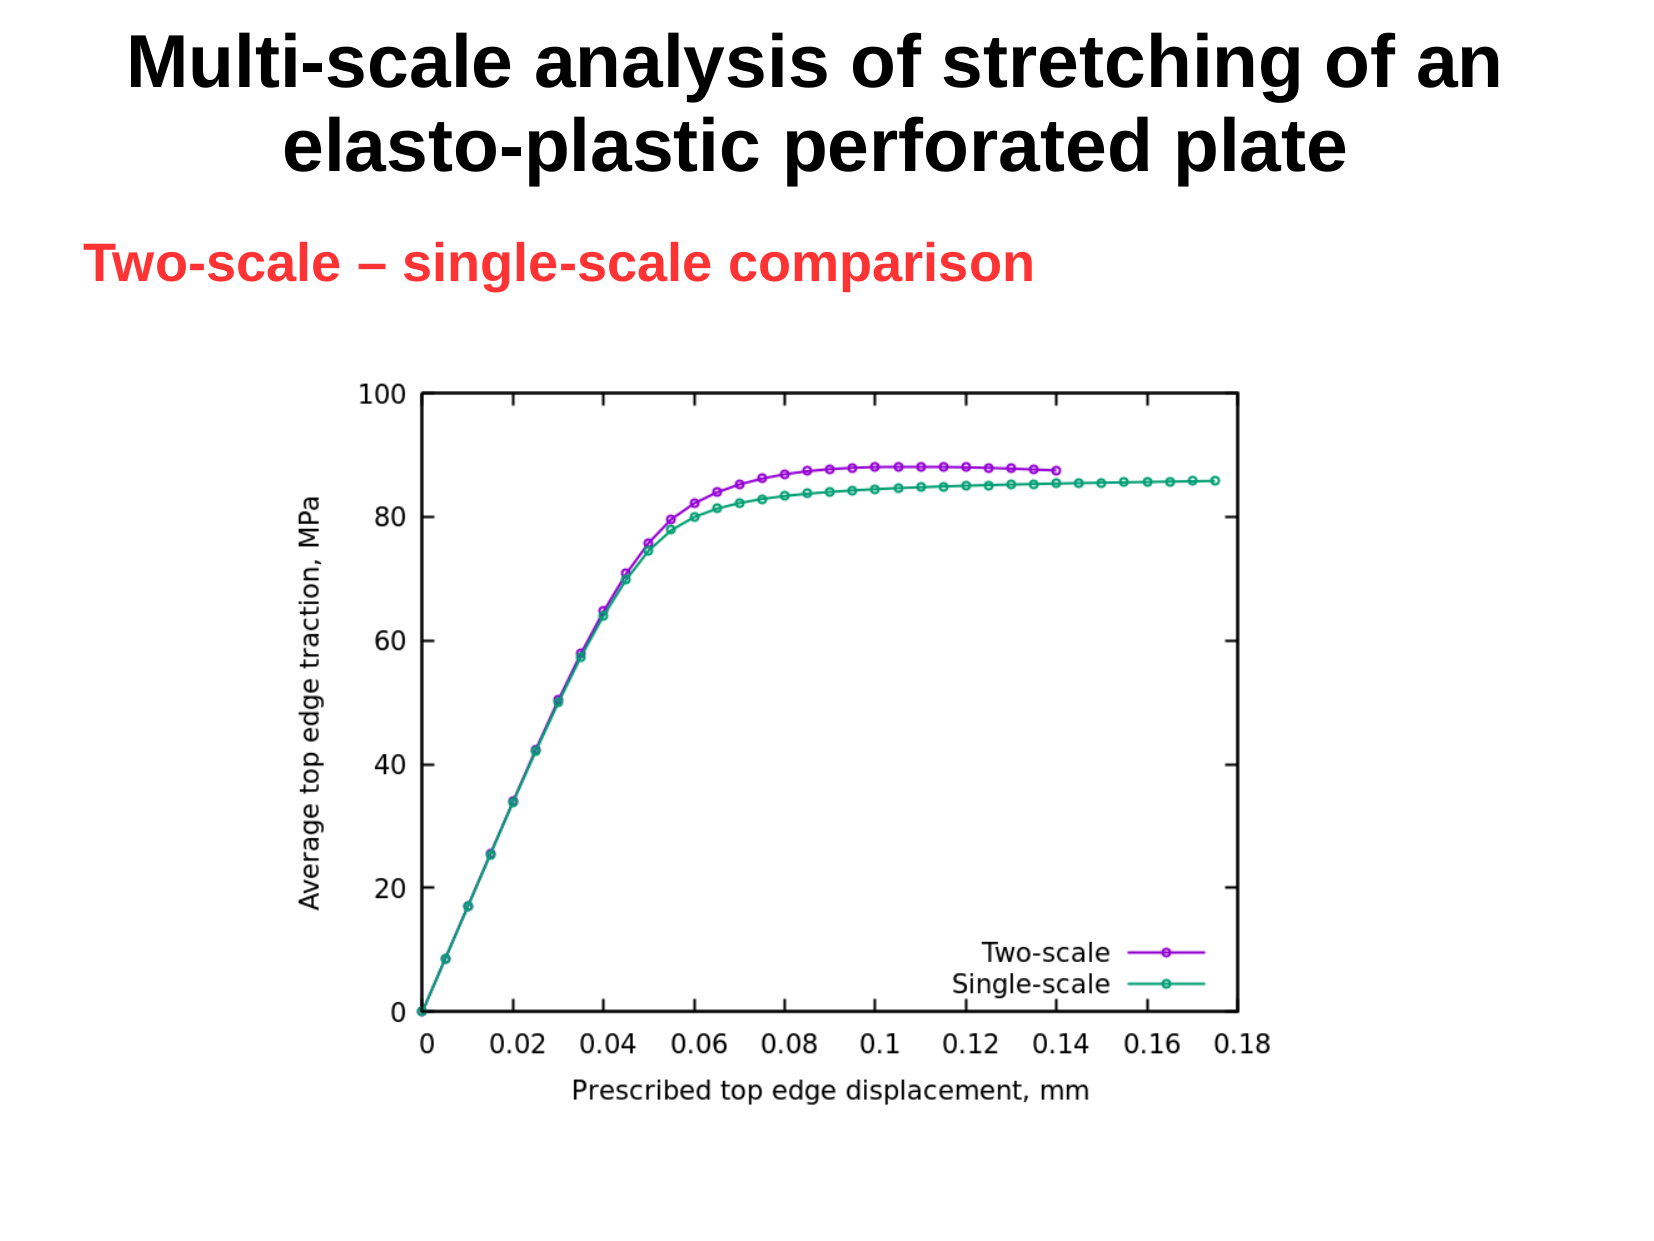

# Multi-scale analysis of stretching of an elasto-plastic perforated plate
Two-scale – single-scale comparison